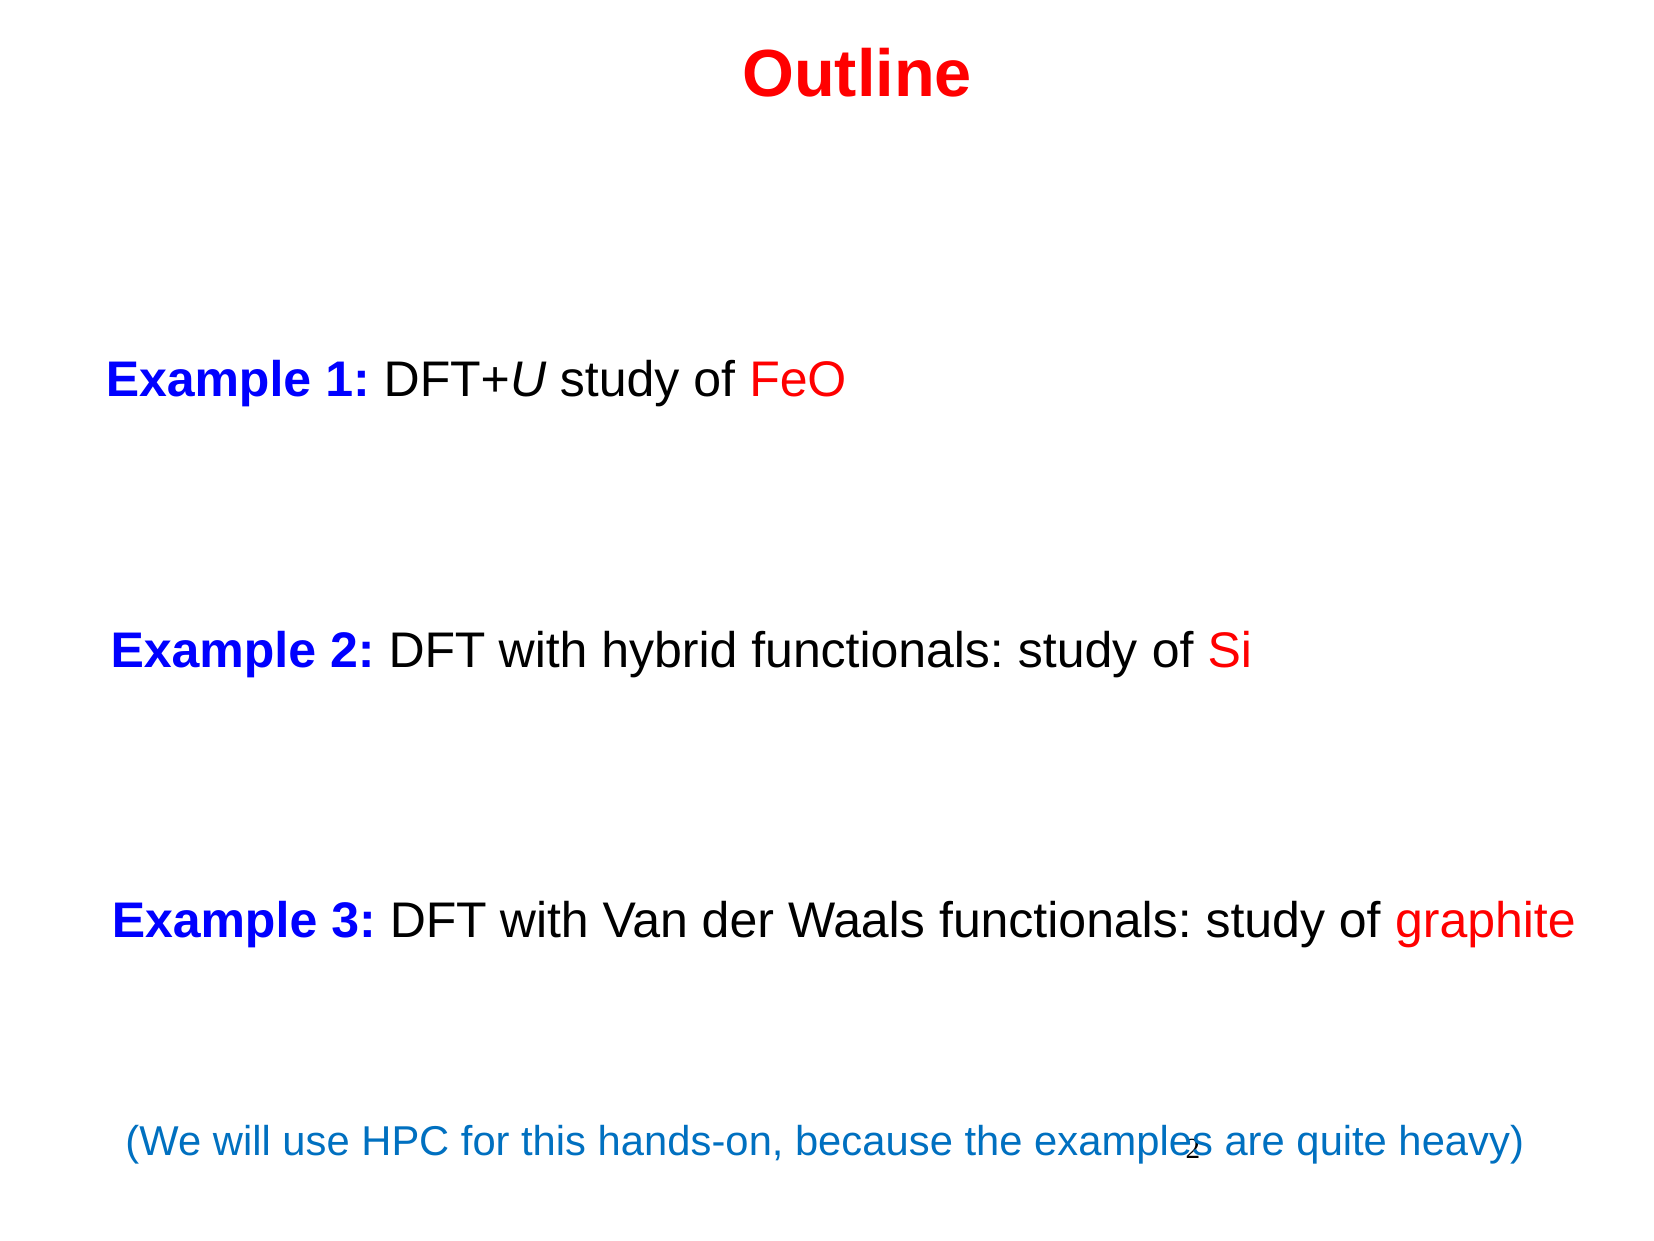

# Outline
Example 1: DFT+U study of FeO
Example 2: DFT with hybrid functionals: study of Si
Example 3: DFT with Van der Waals functionals: study of graphite
(We will use HPC for this hands-on, because the examples are quite heavy)